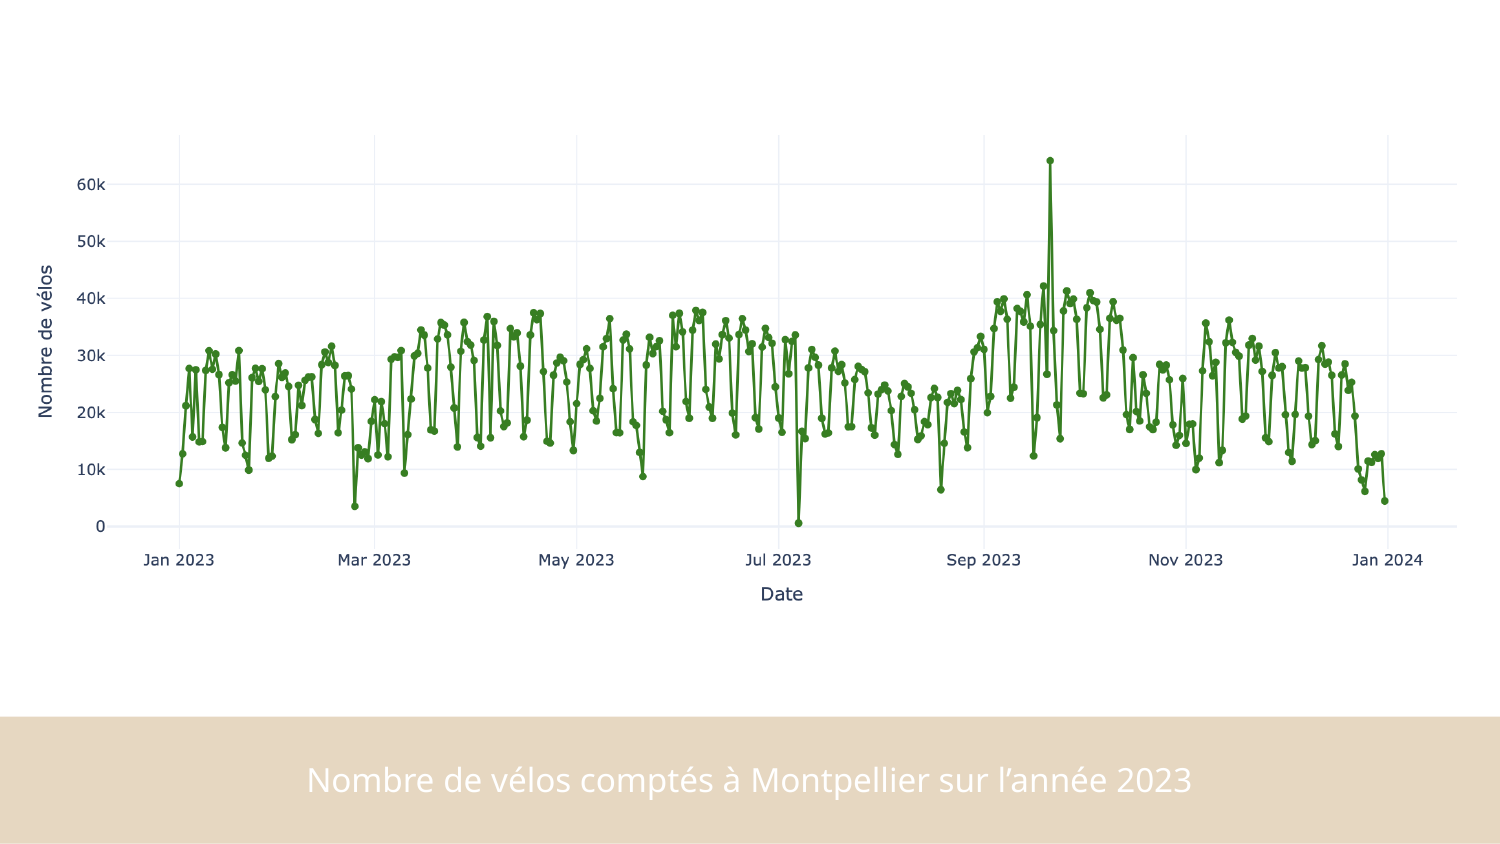

# Nombre de vélos comptés à Montpellier sur l’année 2023